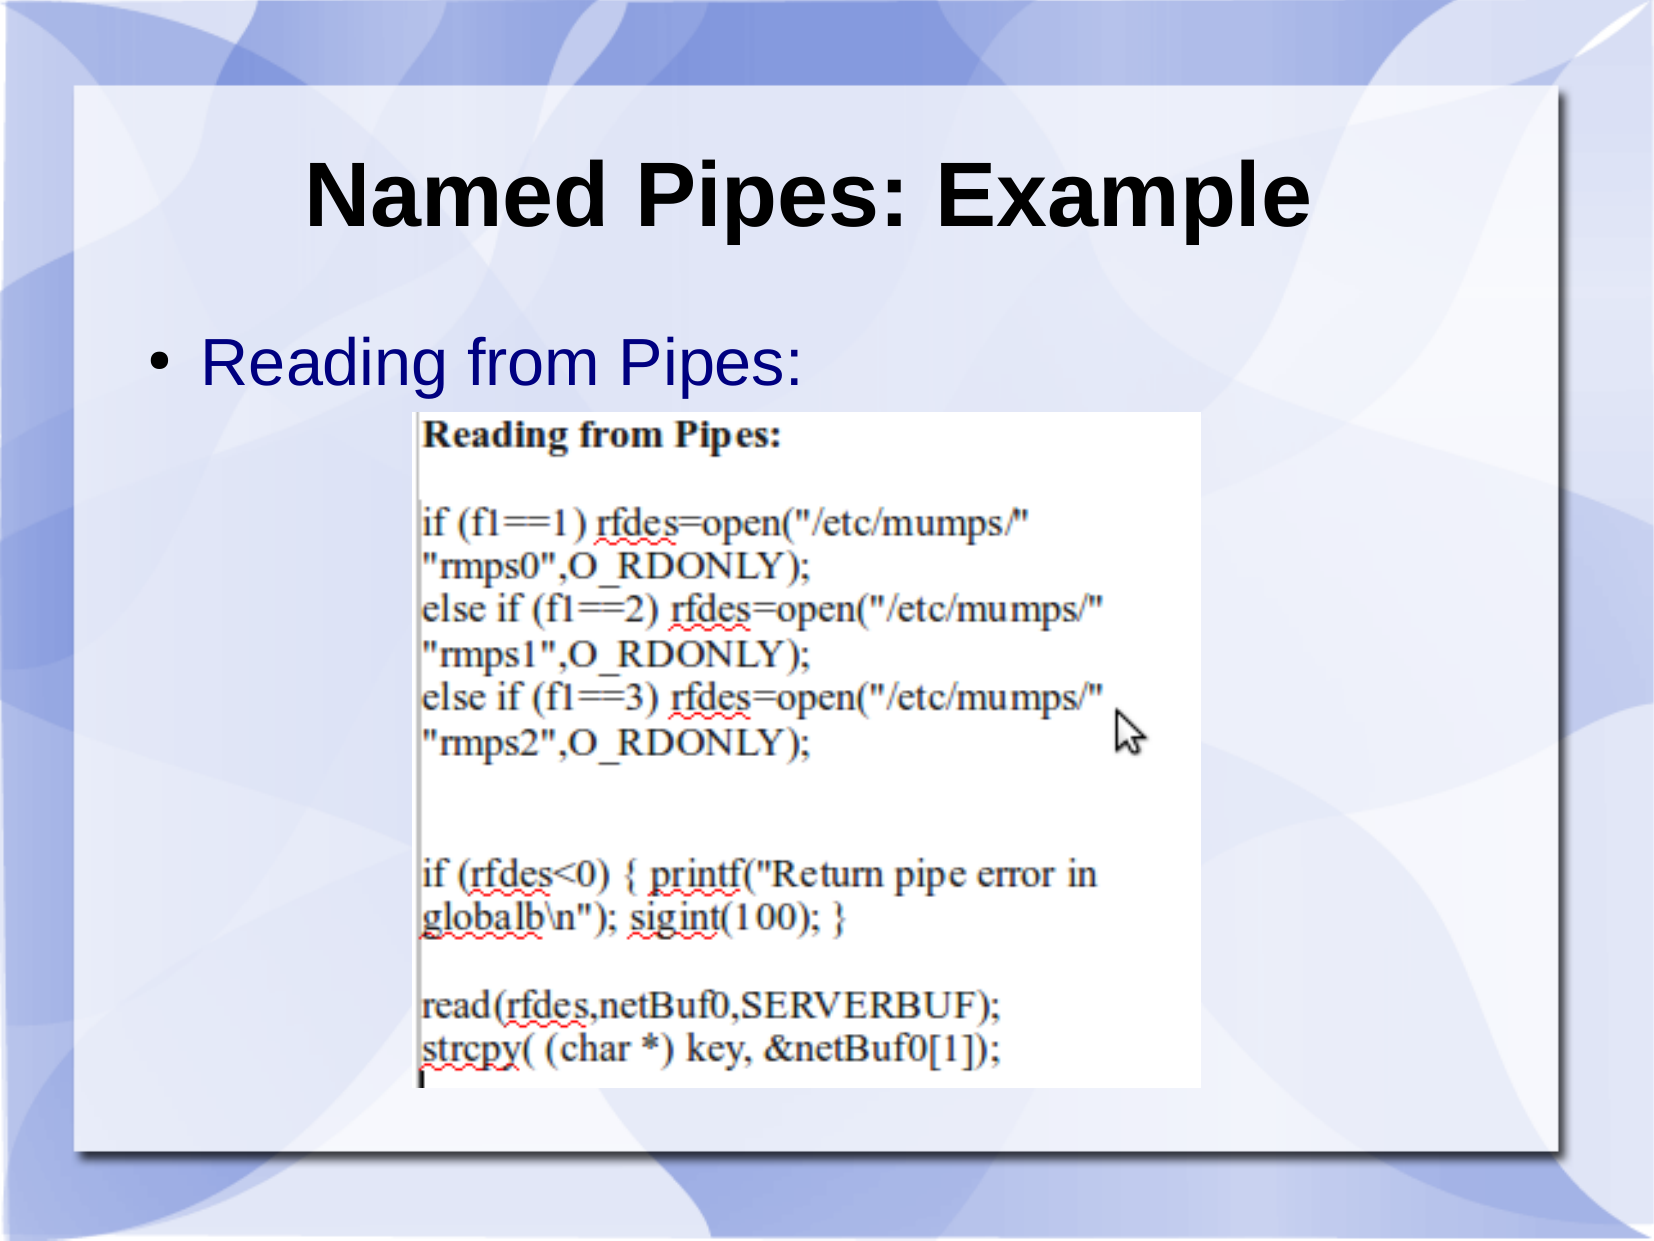

# Named Pipes: Example
Reading from Pipes: